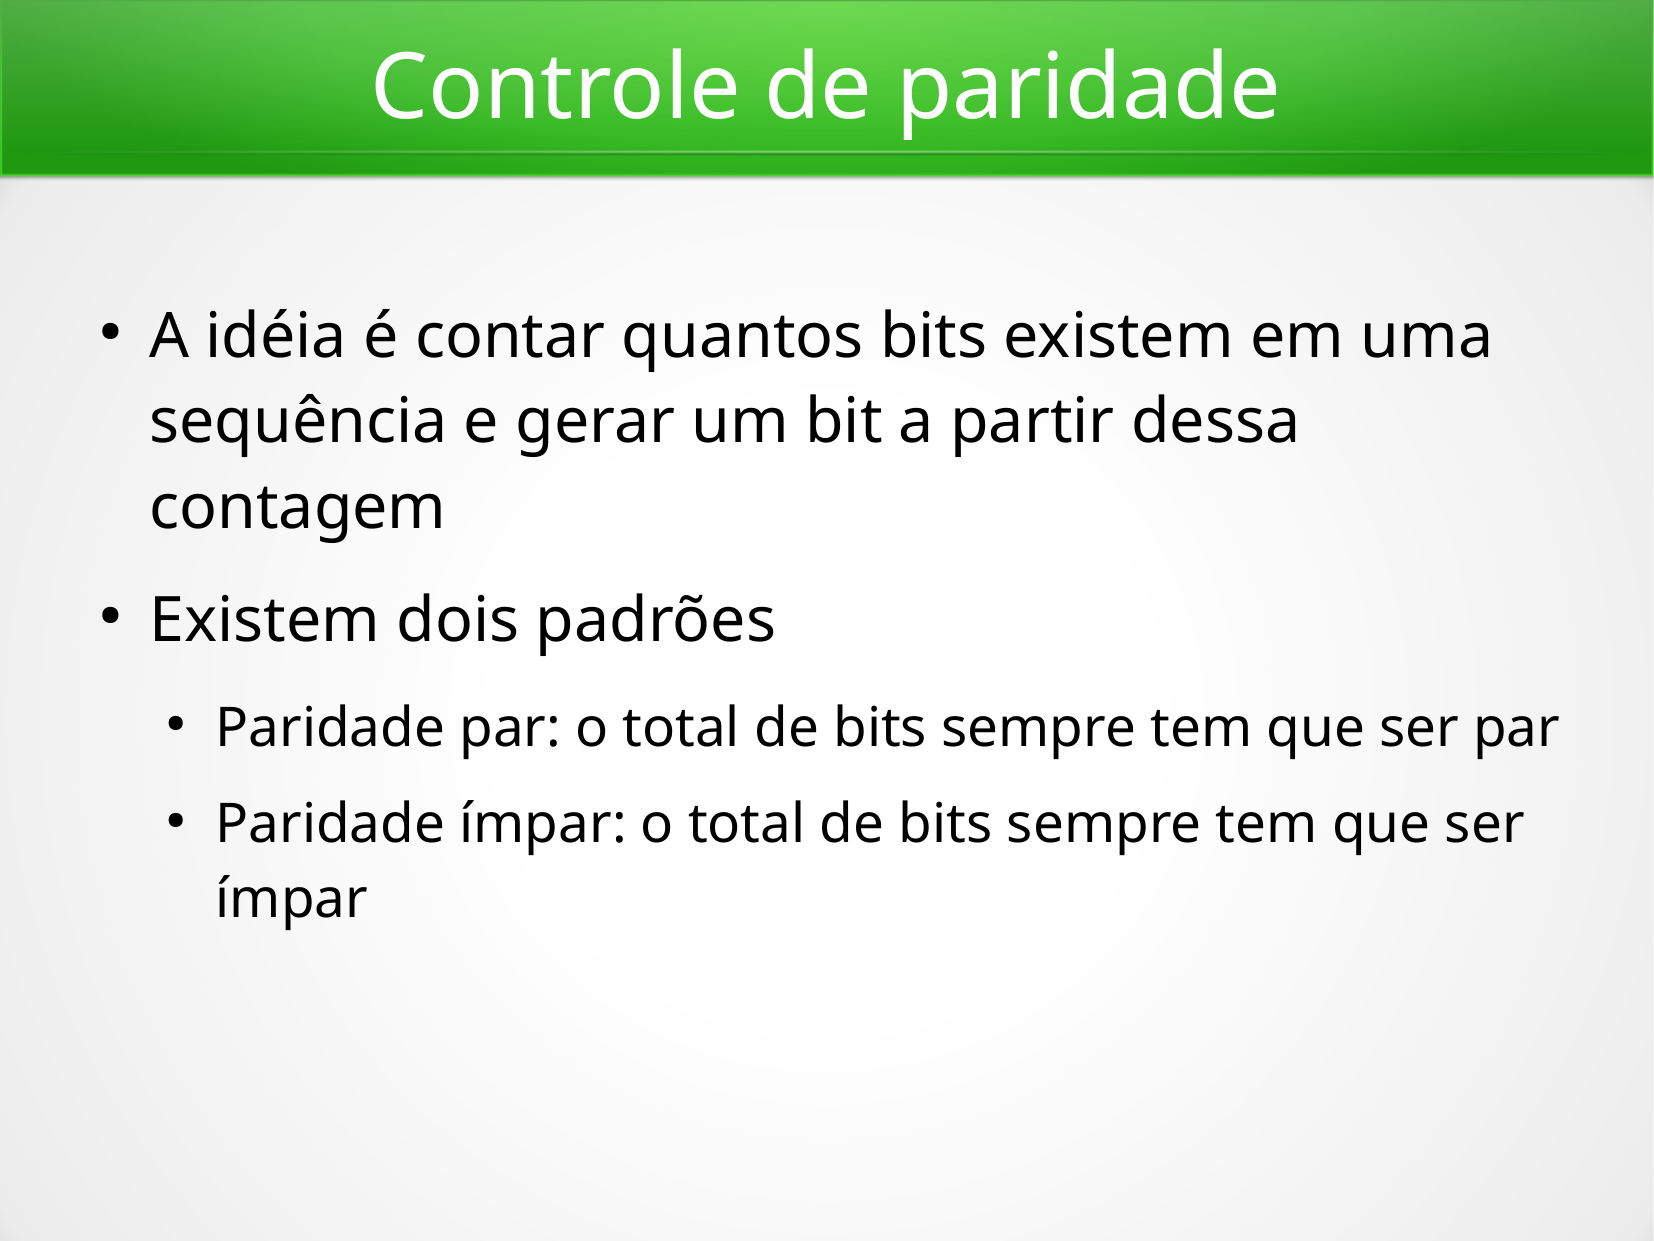

# Controle de paridade
A idéia é contar quantos bits existem em uma sequência e gerar um bit a partir dessa contagem
Existem dois padrões
Paridade par: o total de bits sempre tem que ser par
Paridade ímpar: o total de bits sempre tem que ser ímpar